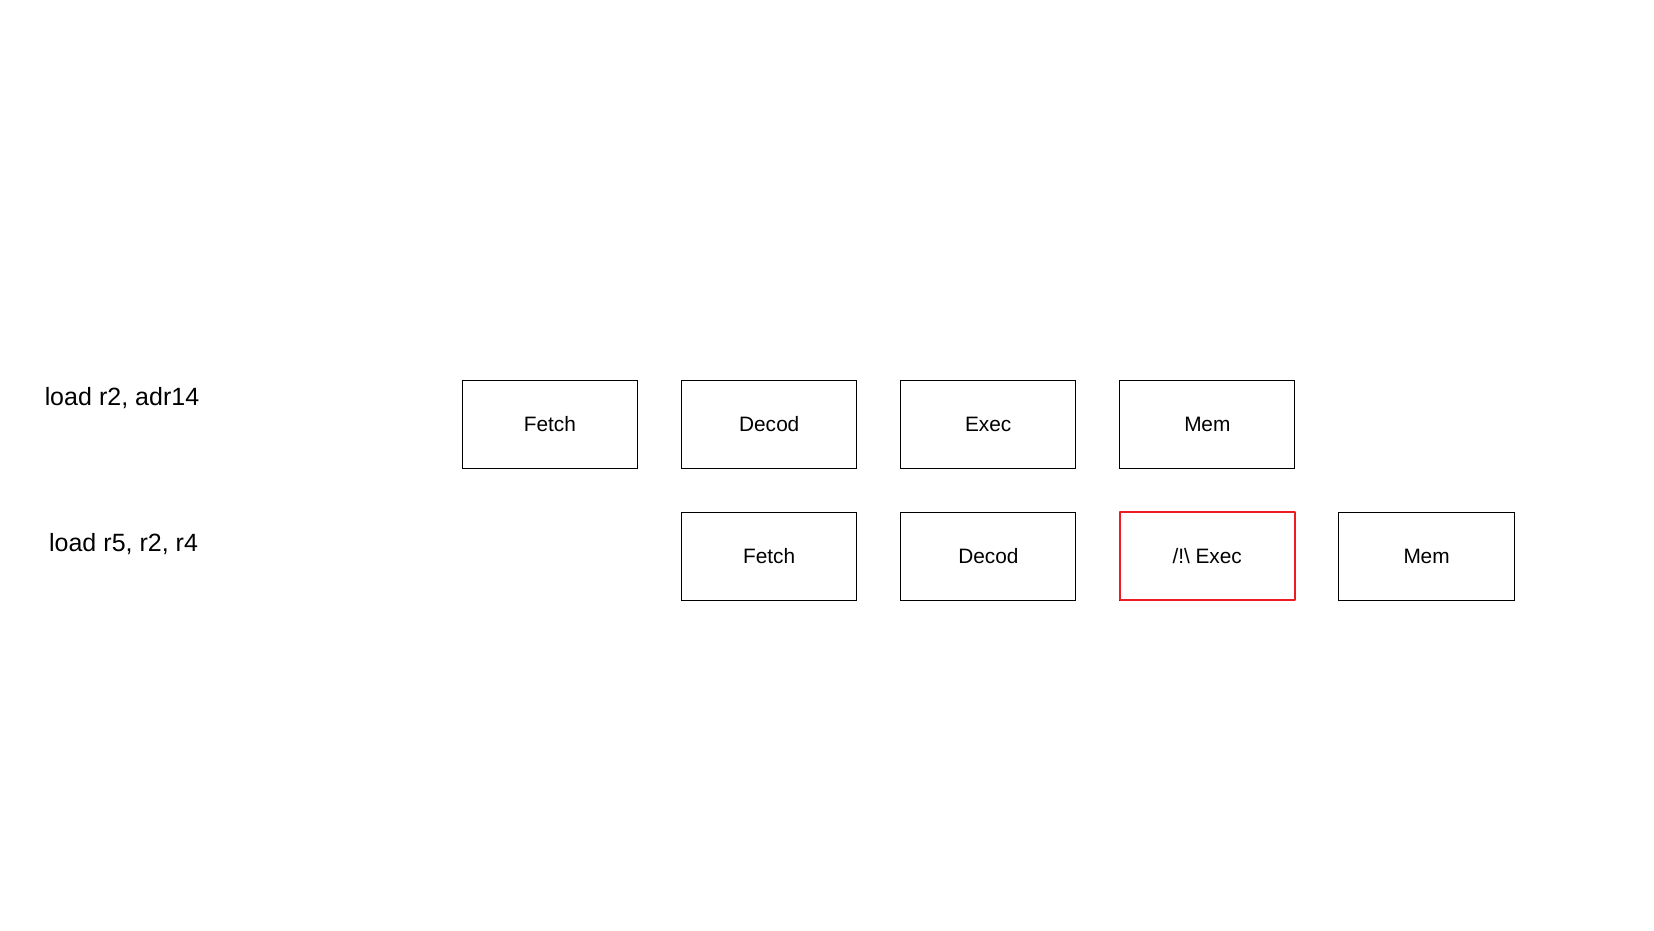

#
load r2, adr14
Dec
Fetch
Align
Decod
Calc
Exec
Normlz
Mem
Dec
Fetch
Align
Decod
Calc
/!\ Exec
Normlz
Mem
load r5, r2, r4